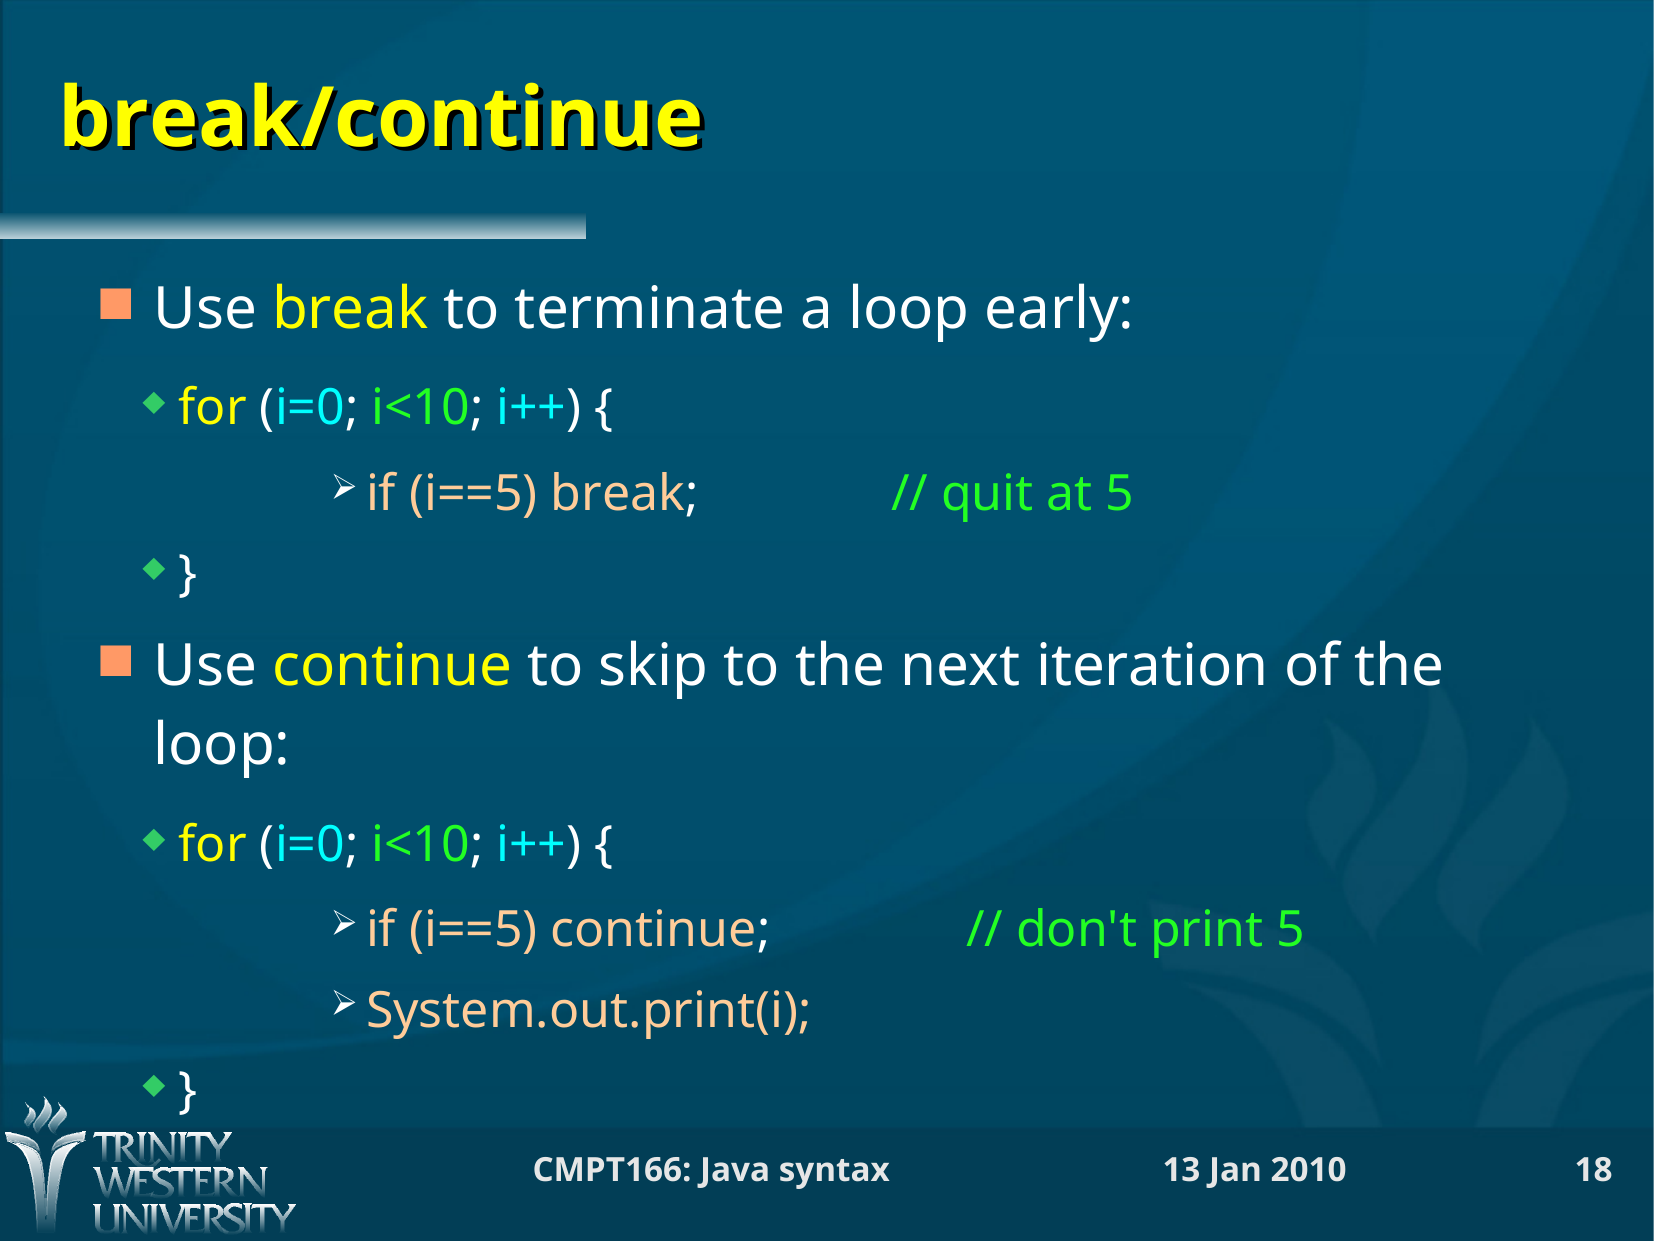

# break/continue
Use break to terminate a loop early:
for (i=0; i<10; i++) {
if (i==5) break;			// quit at 5
}
Use continue to skip to the next iteration of the loop:
for (i=0; i<10; i++) {
if (i==5) continue;			// don't print 5
System.out.print(i);
}
CMPT166: Java syntax
13 Jan 2010
18